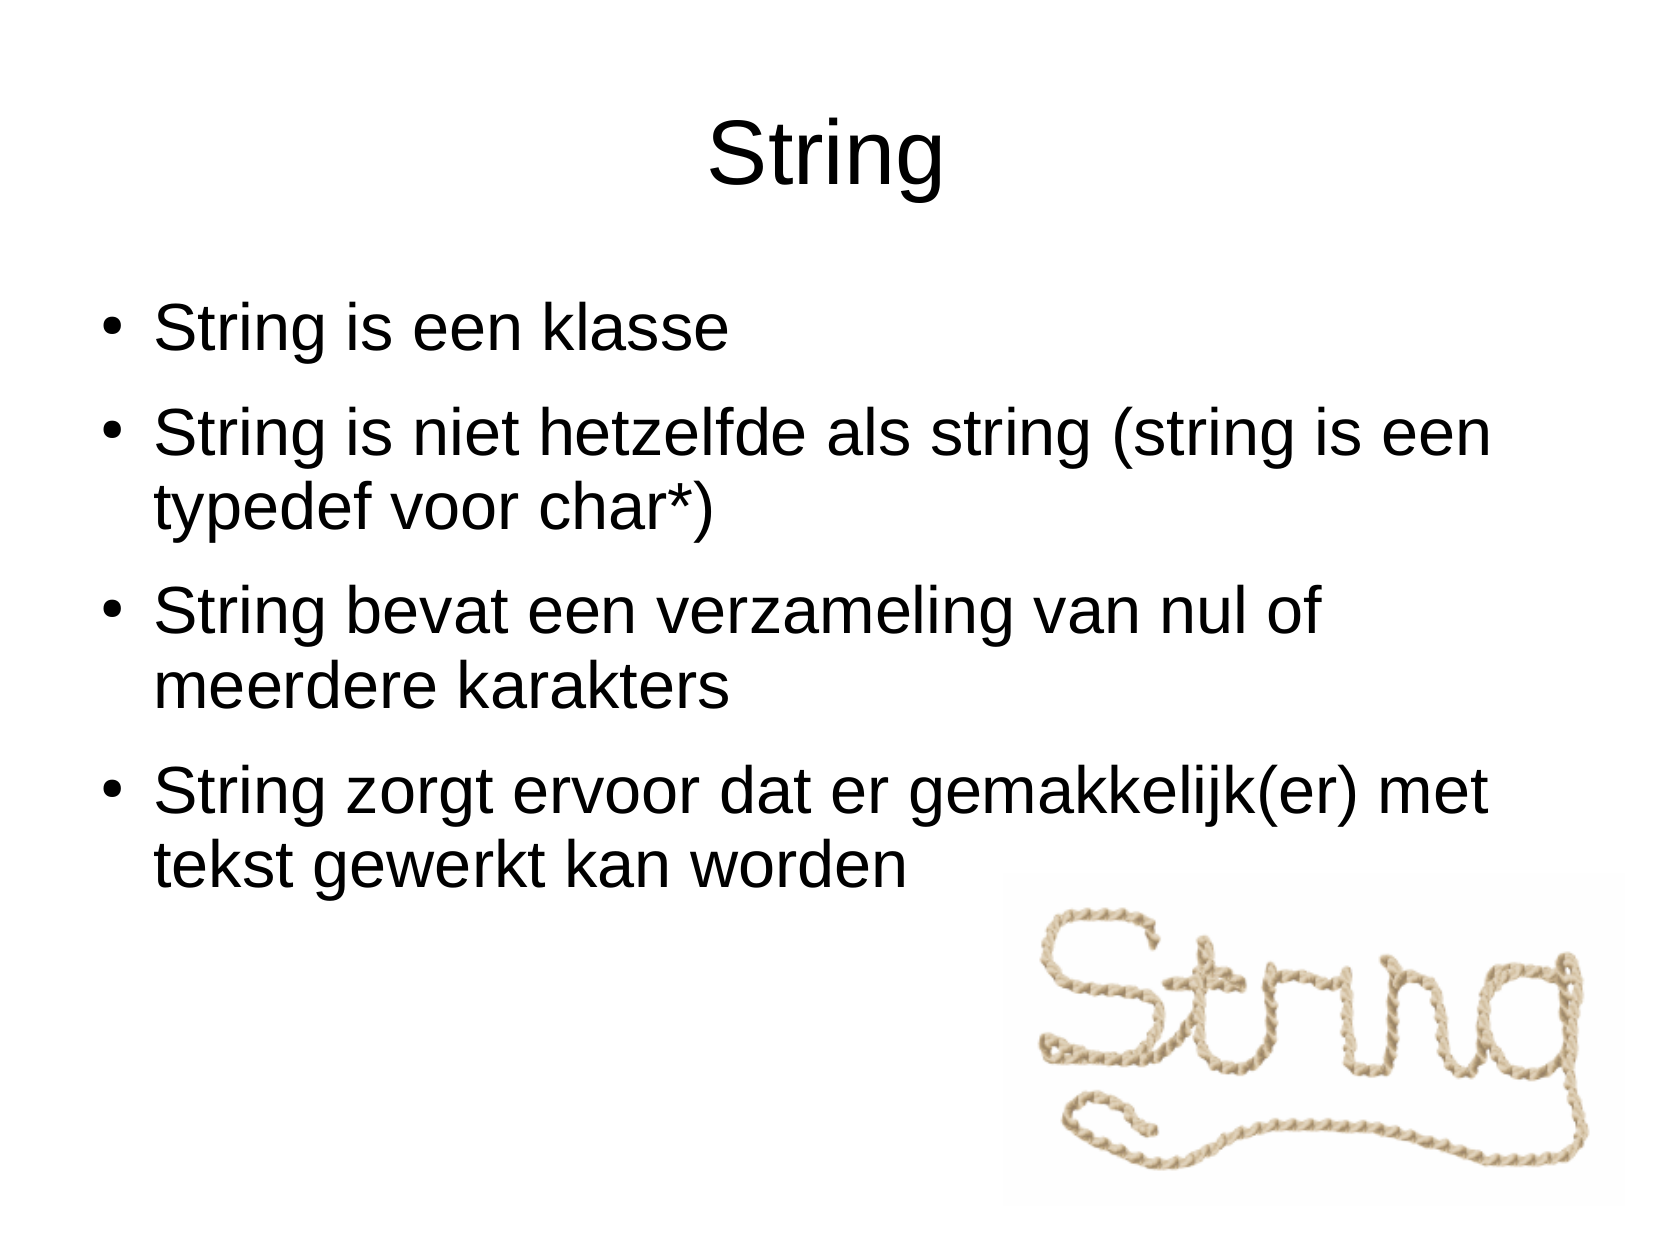

# String
String is een klasse
String is niet hetzelfde als string (string is een typedef voor char*)
String bevat een verzameling van nul of meerdere karakters
String zorgt ervoor dat er gemakkelijk(er) met tekst gewerkt kan worden